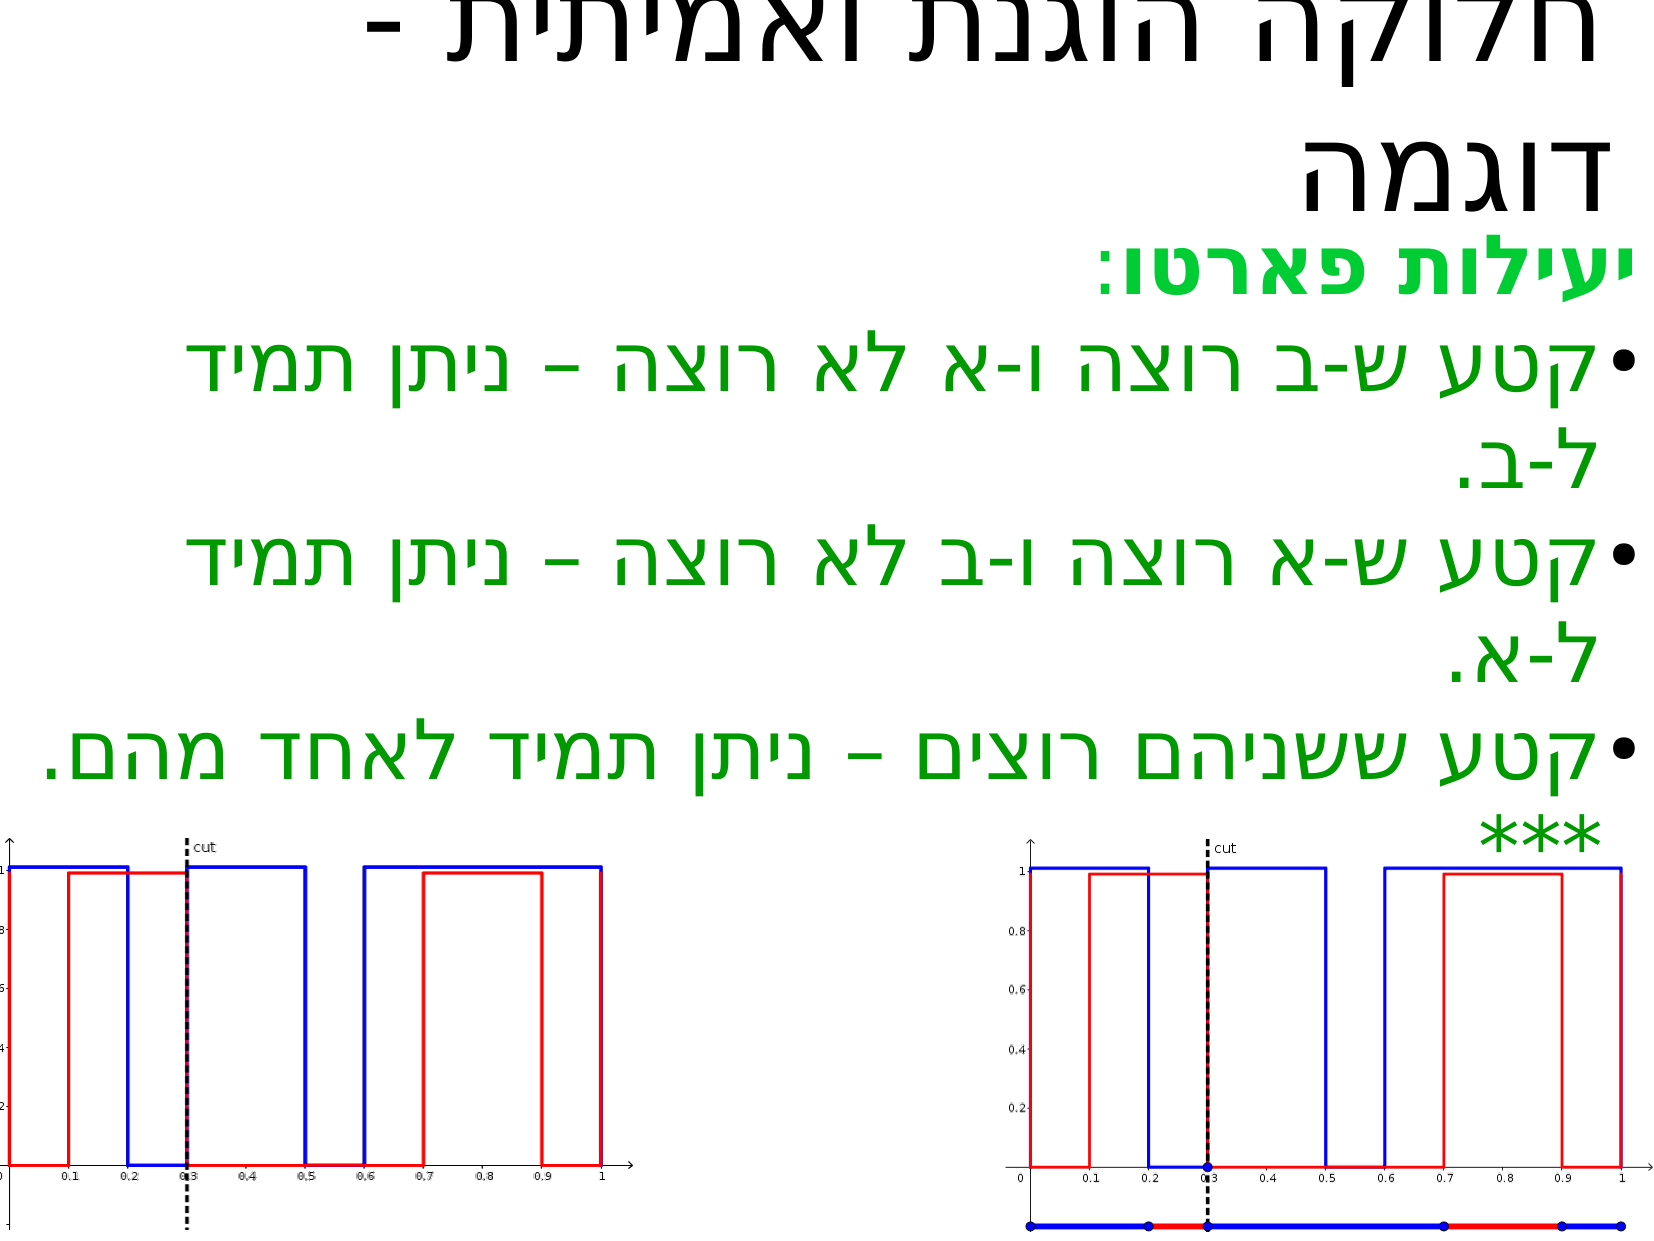

# חלוקה הוגנת ואמיתית - דוגמה
יעילות פארטו:
קטע ש-ב רוצה ו-א לא רוצה – ניתן תמיד ל-ב.
קטע ש-א רוצה ו-ב לא רוצה – ניתן תמיד ל-א.
קטע ששניהם רוצים – ניתן תמיד לאחד מהם. ***